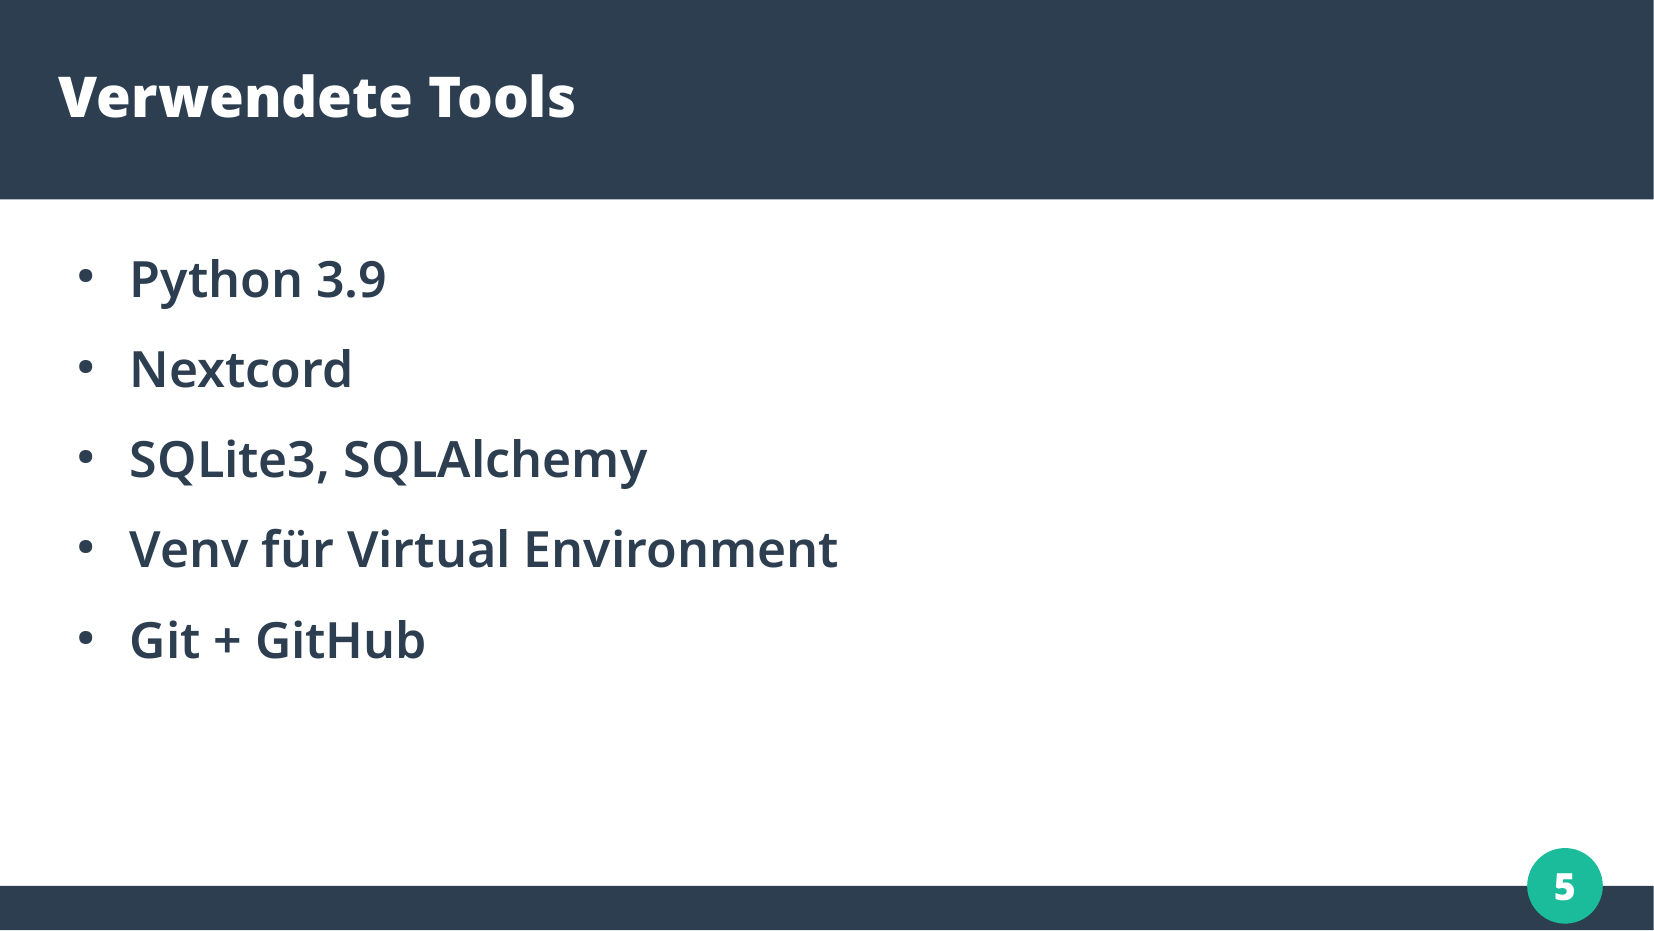

# Verwendete Tools
Python 3.9
Nextcord
SQLite3, SQLAlchemy
Venv für Virtual Environment
Git + GitHub